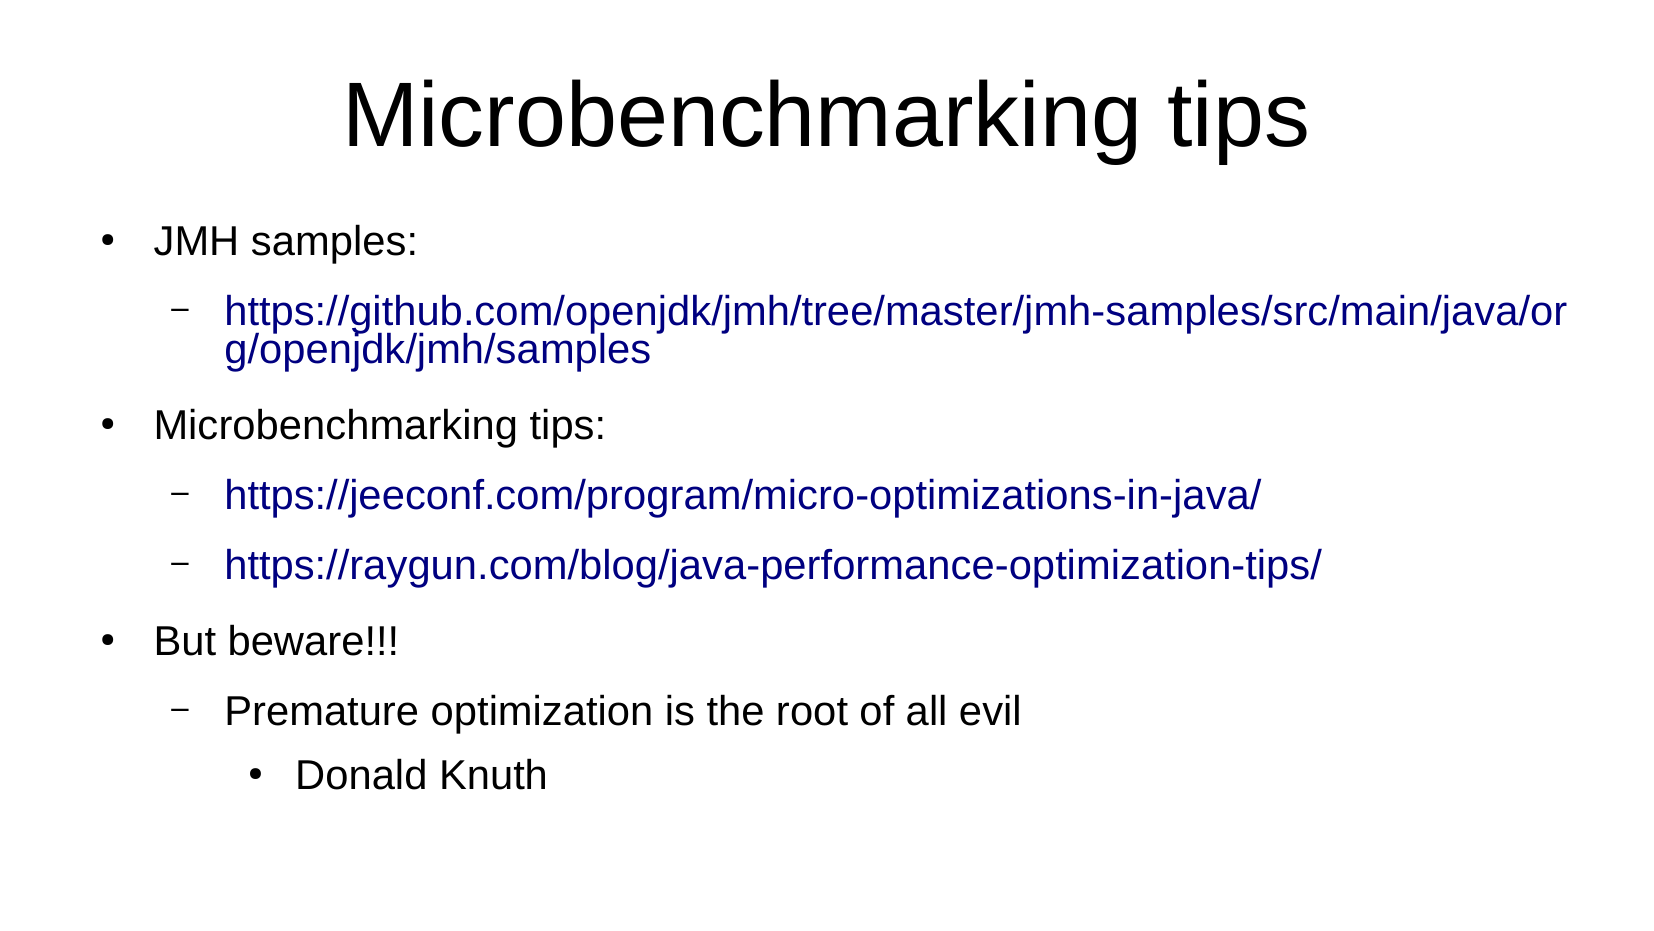

# Microbenchmarking tips
JMH samples:
https://github.com/openjdk/jmh/tree/master/jmh-samples/src/main/java/org/openjdk/jmh/samples
Microbenchmarking tips:
https://jeeconf.com/program/micro-optimizations-in-java/
https://raygun.com/blog/java-performance-optimization-tips/
But beware!!!
Premature optimization is the root of all evil
Donald Knuth